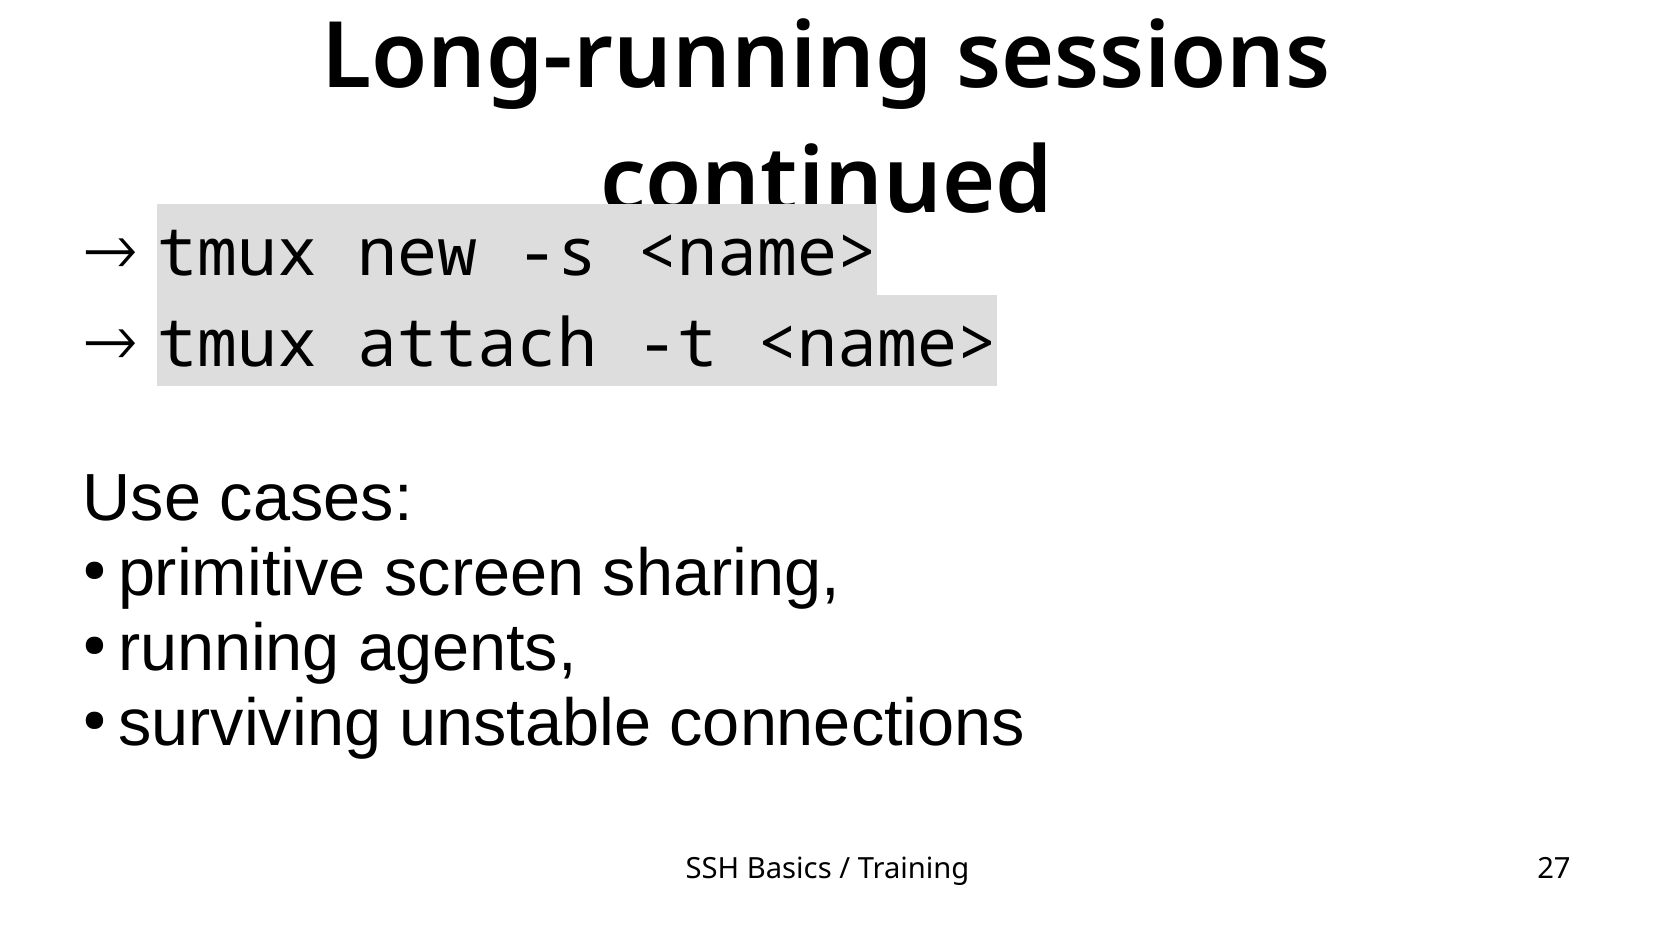

# Long-running sessions continued
🡒 tmux new -s <name>
🡒 tmux attach -t <name>
Use cases:
primitive screen sharing,
running agents,
surviving unstable connections
SSH Basics / Training
27